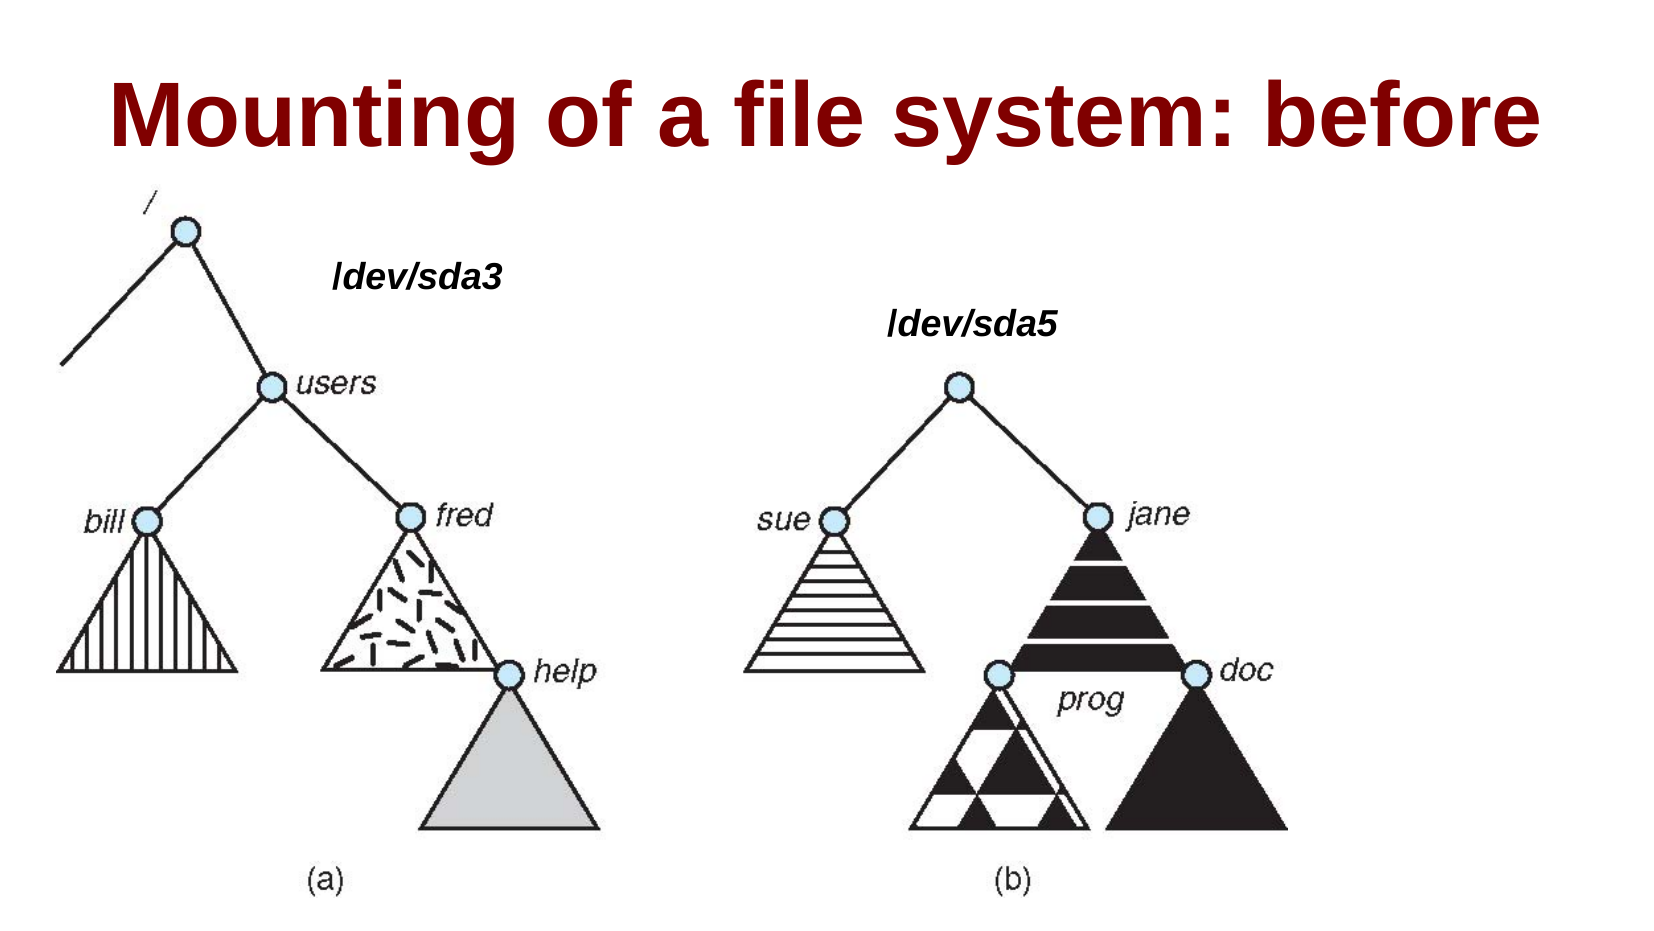

# Mounting of a file system: before
 /dev/sda3
 /dev/sda5